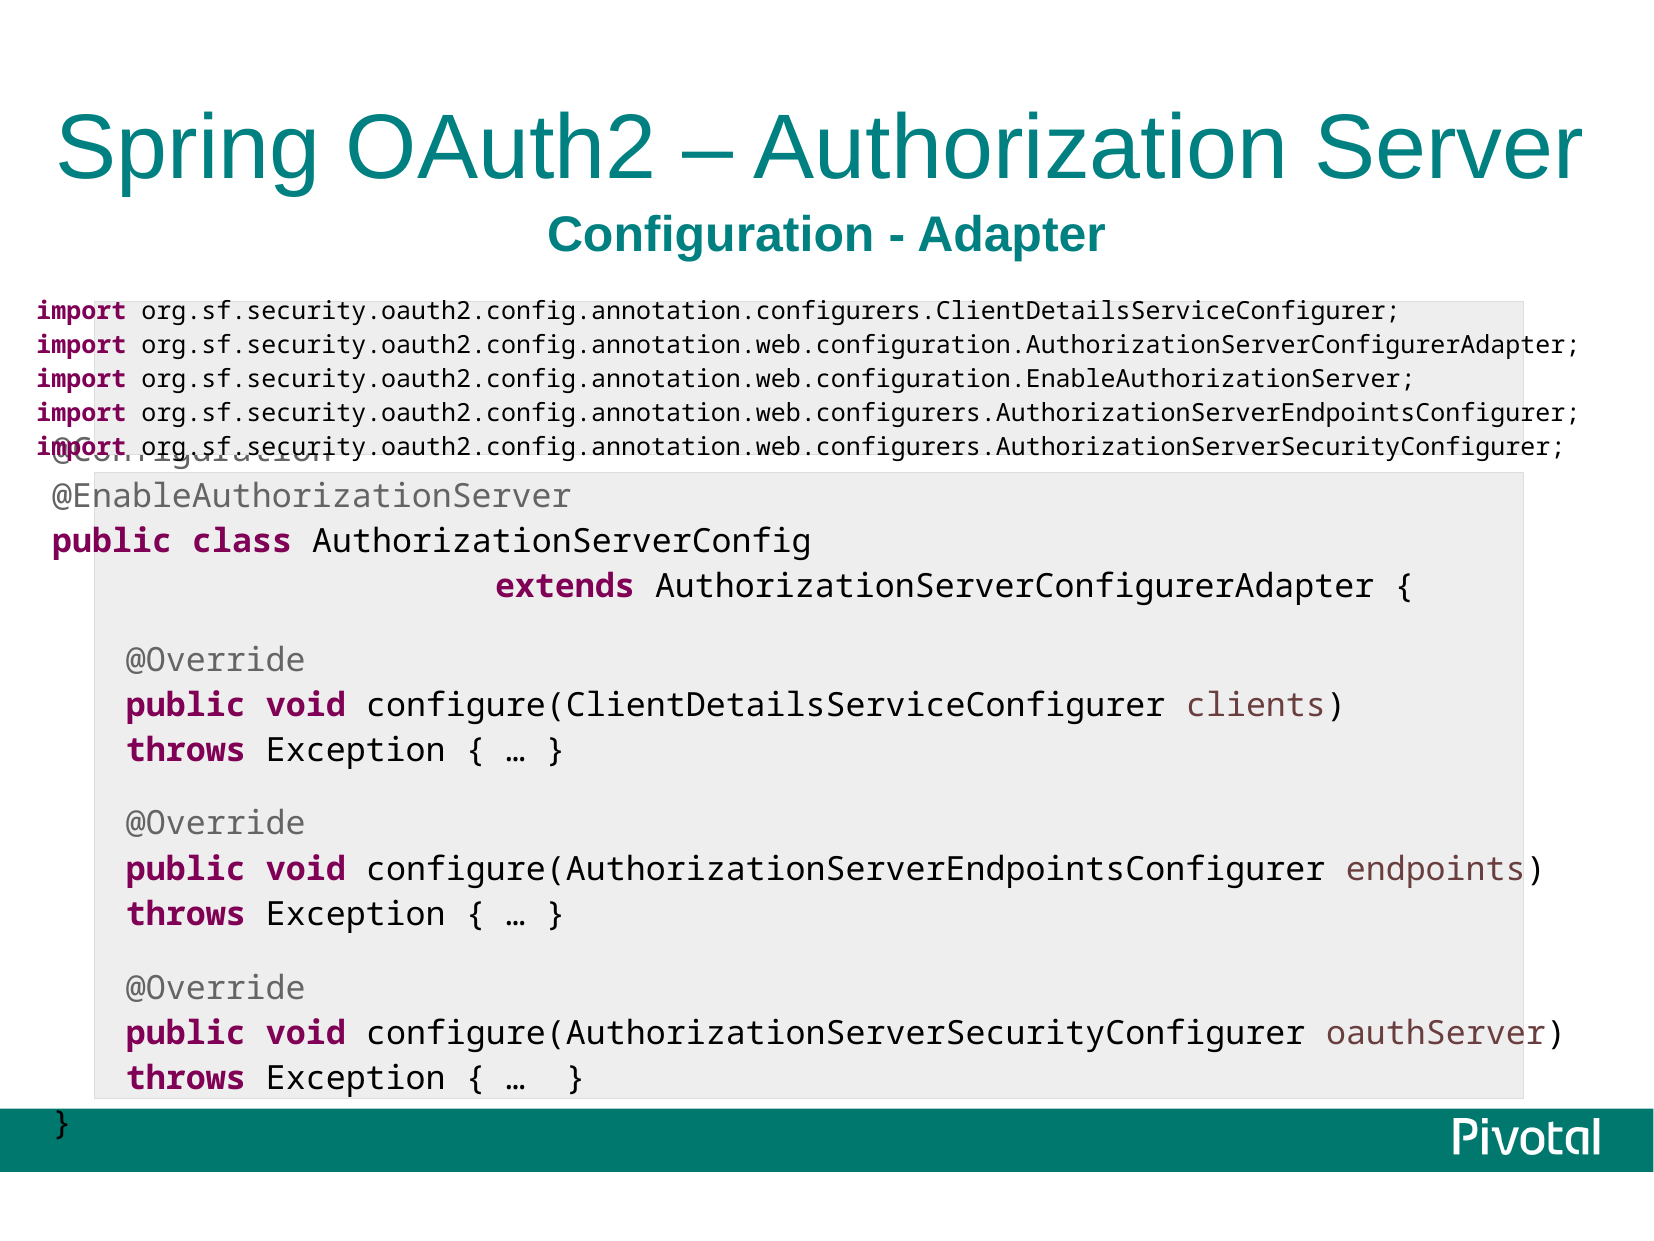

# Spring OAuth2 – Authorization Server
Configuration - Adapter
import org.sf.security.oauth2.config.annotation.configurers.ClientDetailsServiceConfigurer;
import org.sf.security.oauth2.config.annotation.web.configuration.AuthorizationServerConfigurerAdapter;
import org.sf.security.oauth2.config.annotation.web.configuration.EnableAuthorizationServer;
import org.sf.security.oauth2.config.annotation.web.configurers.AuthorizationServerEndpointsConfigurer;
import org.sf.security.oauth2.config.annotation.web.configurers.AuthorizationServerSecurityConfigurer;
@Configuration
@EnableAuthorizationServer
public class AuthorizationServerConfig
						extends AuthorizationServerConfigurerAdapter {
	@Override
	public void configure(ClientDetailsServiceConfigurer clients)
	throws Exception { … }
	@Override
	public void configure(AuthorizationServerEndpointsConfigurer endpoints)
	throws Exception { … }
	@Override
	public void configure(AuthorizationServerSecurityConfigurer oauthServer)
	throws Exception { … }
}